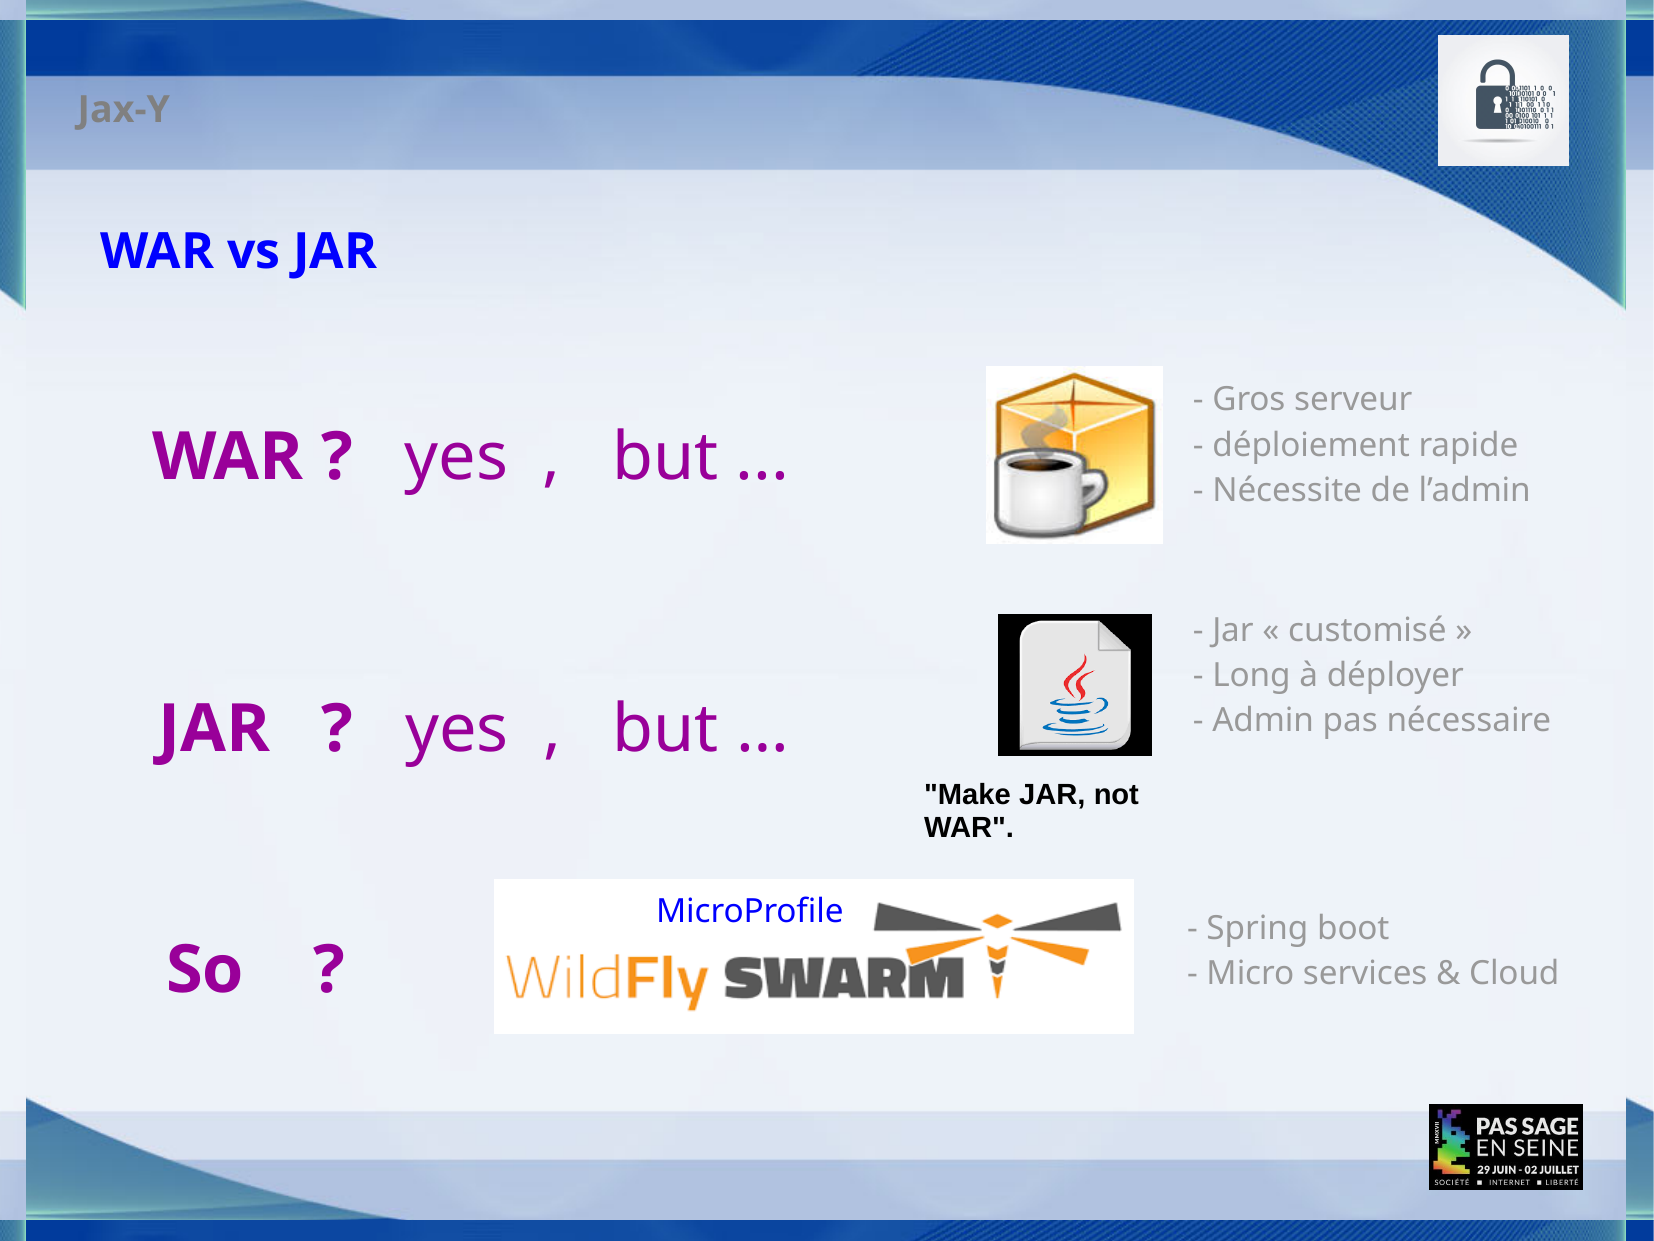

Jax-Y
WAR vs JAR
# WAR ? yes , but ... JAR  ? yes , but …
- Gros serveur
- déploiement rapide
- Nécessite de l’admin
- Jar « customisé »
- Long à déployer
- Admin pas nécessaire
"Make JAR, not WAR".
MicroProfile
- Spring boot
- Micro services & Cloud
 So  ?